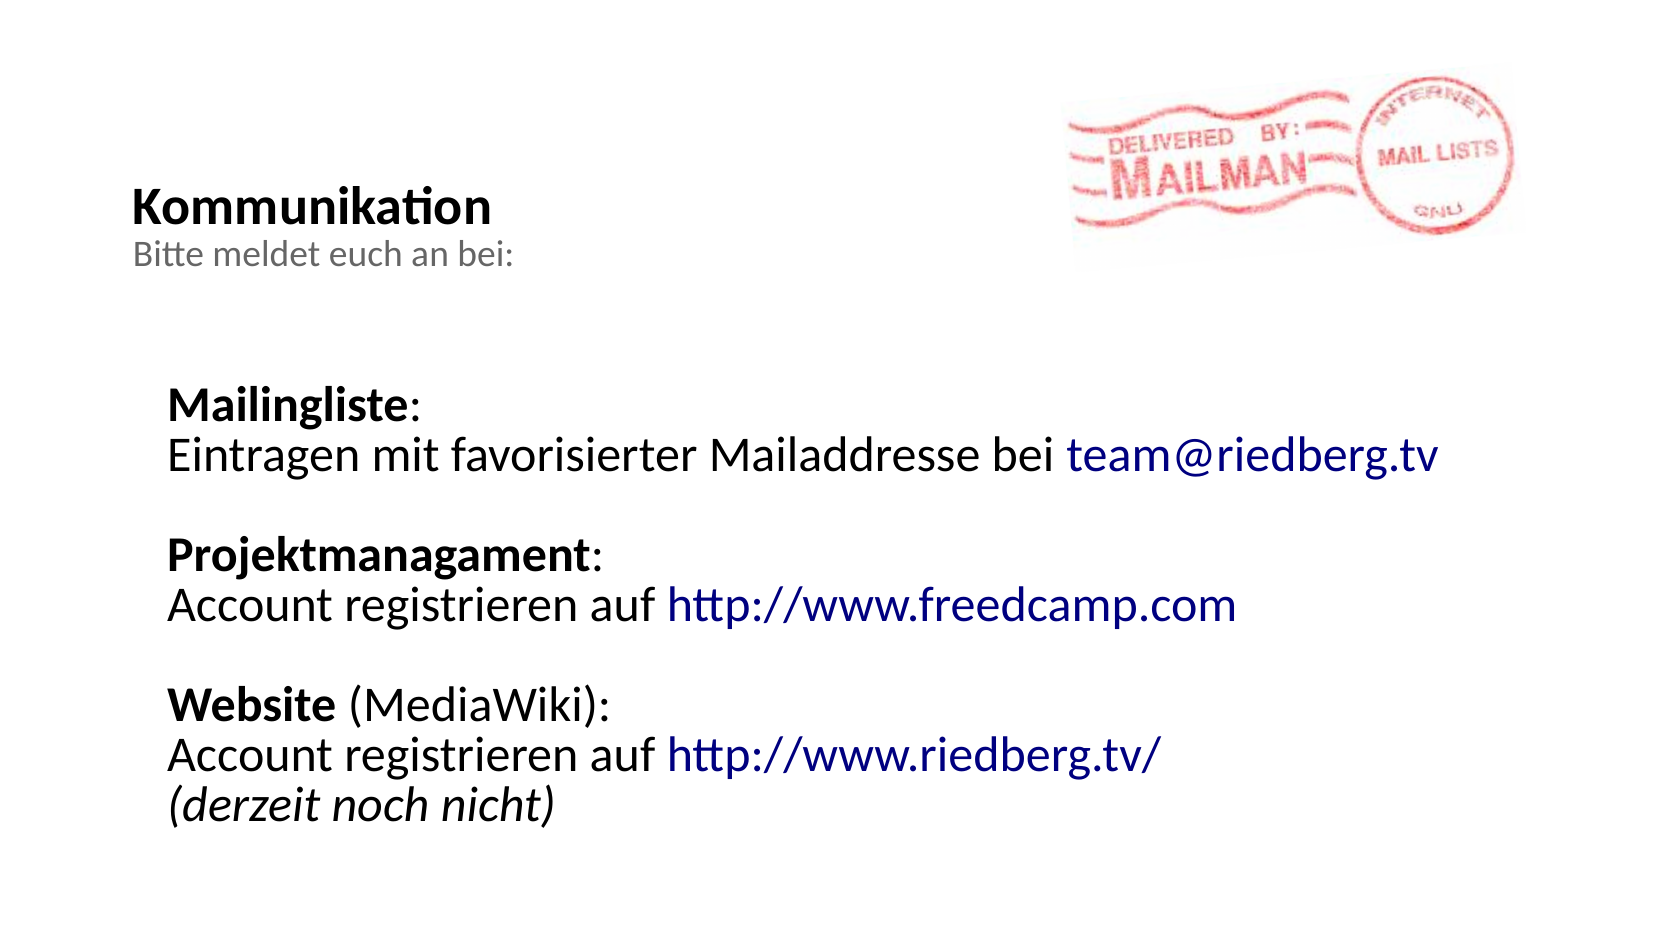

Kommunikation
Bitte meldet euch an bei:
Mailingliste:
Eintragen mit favorisierter Mailaddresse bei team@riedberg.tv
Projektmanagament:
Account registrieren auf http://www.freedcamp.com
Website (MediaWiki):
Account registrieren auf http://www.riedberg.tv/
(derzeit noch nicht)